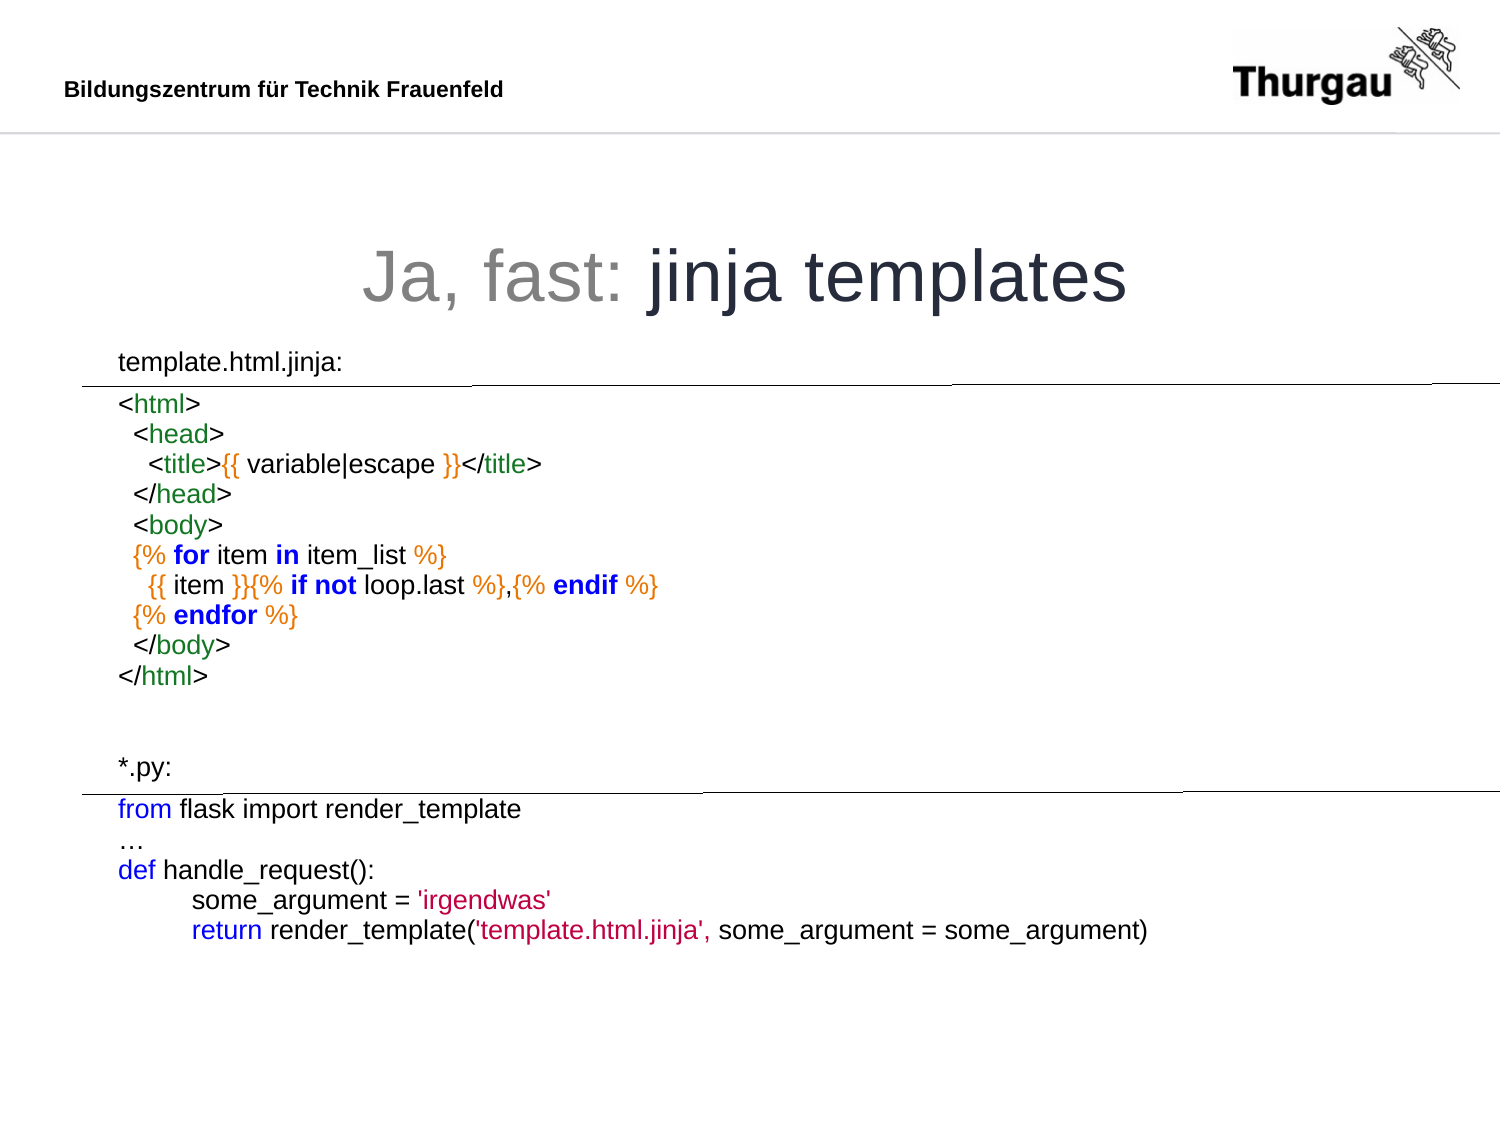

Bildungszentrum für Technik Frauenfeld
Ja, fast: jinja templates
template.html.jinja:
<html>
 <head>
 <title>{{ variable|escape }}</title>
 </head>
 <body>
 {% for item in item_list %}
 {{ item }}{% if not loop.last %},{% endif %}
 {% endfor %}
 </body>
</html>
*.py:
from flask import render_template
…
def handle_request():
	some_argument = 'irgendwas'
	return render_template('template.html.jinja', some_argument = some_argument)